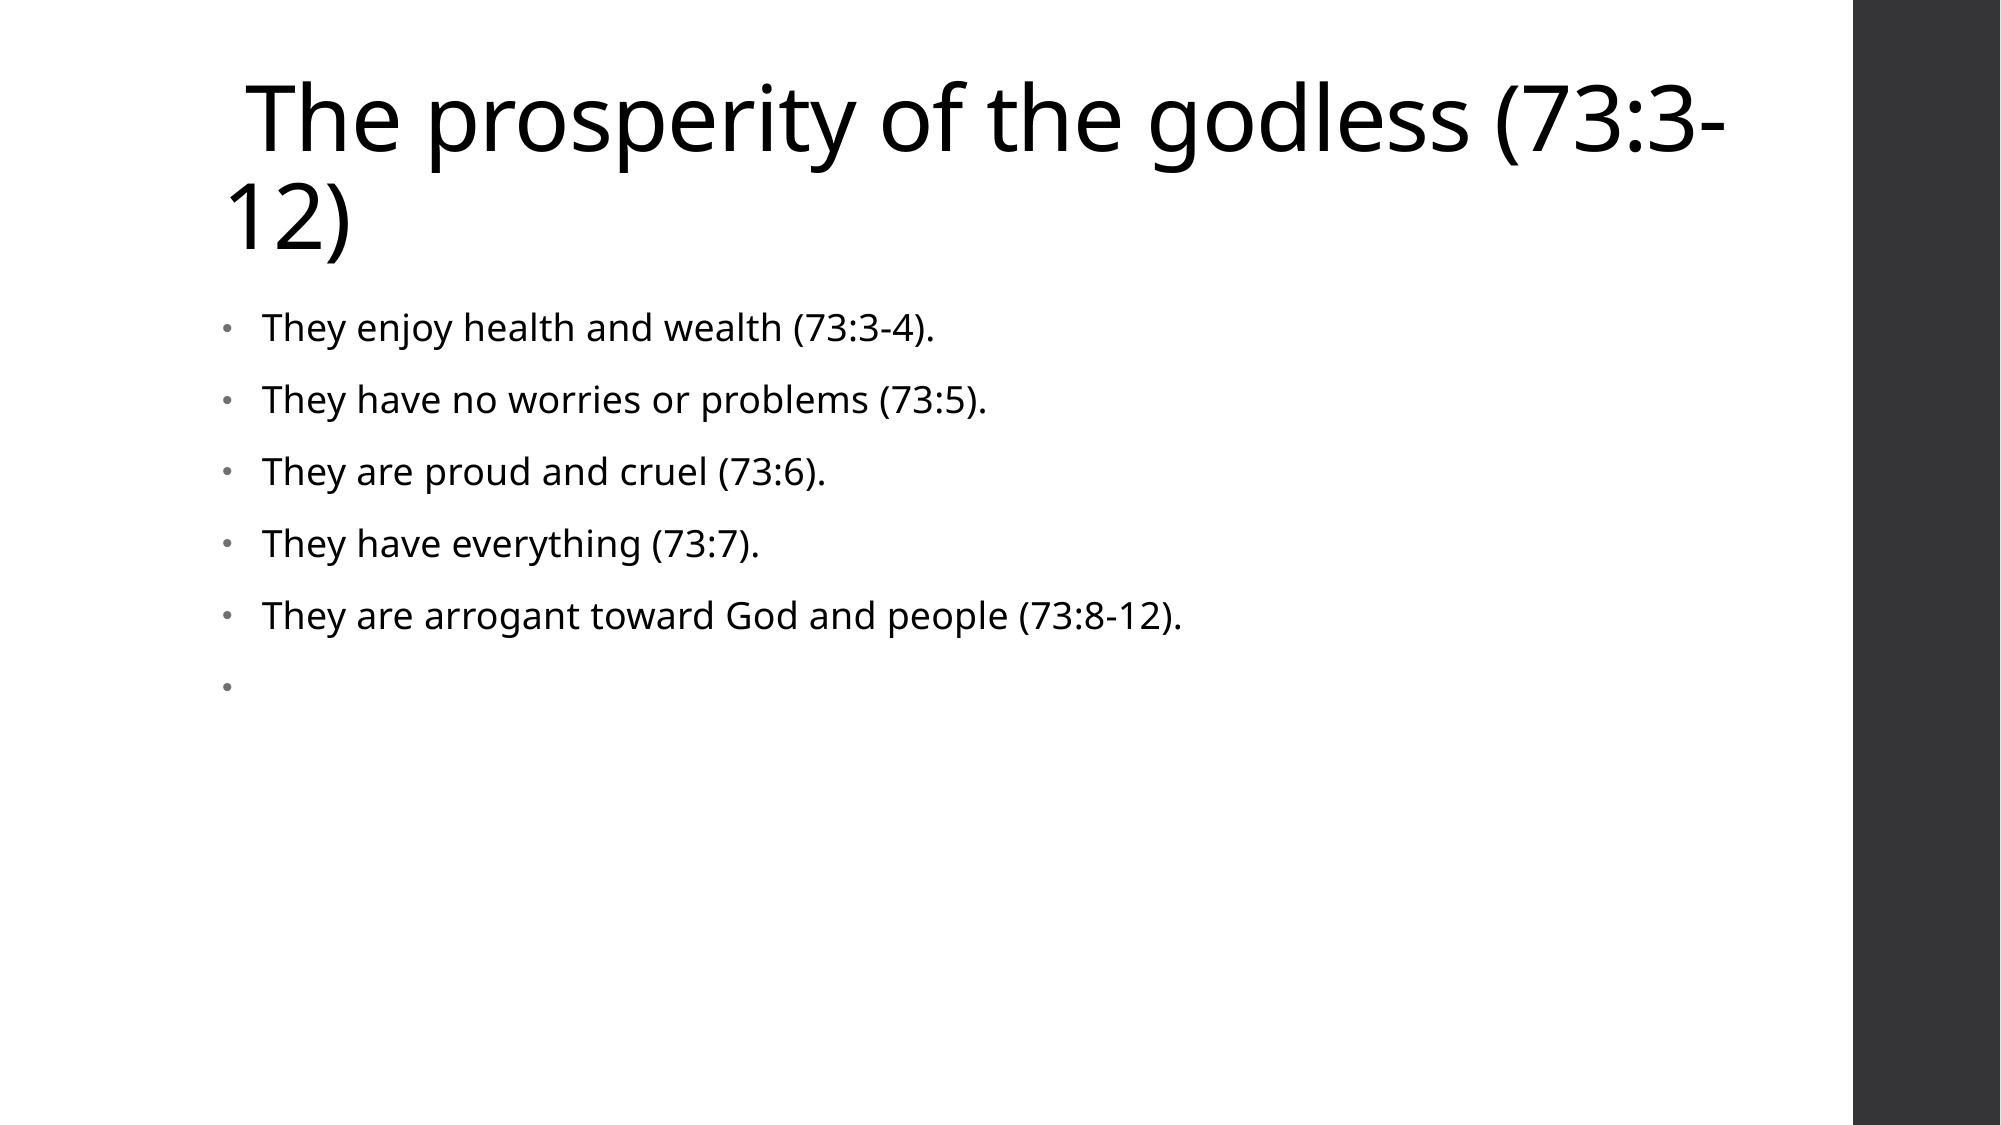

# The prosperity of the godless (73:3-12)
 They enjoy health and wealth (73:3-4).
 They have no worries or problems (73:5).
 They are proud and cruel (73:6).
 They have everything (73:7).
 They are arrogant toward God and people (73:8-12).